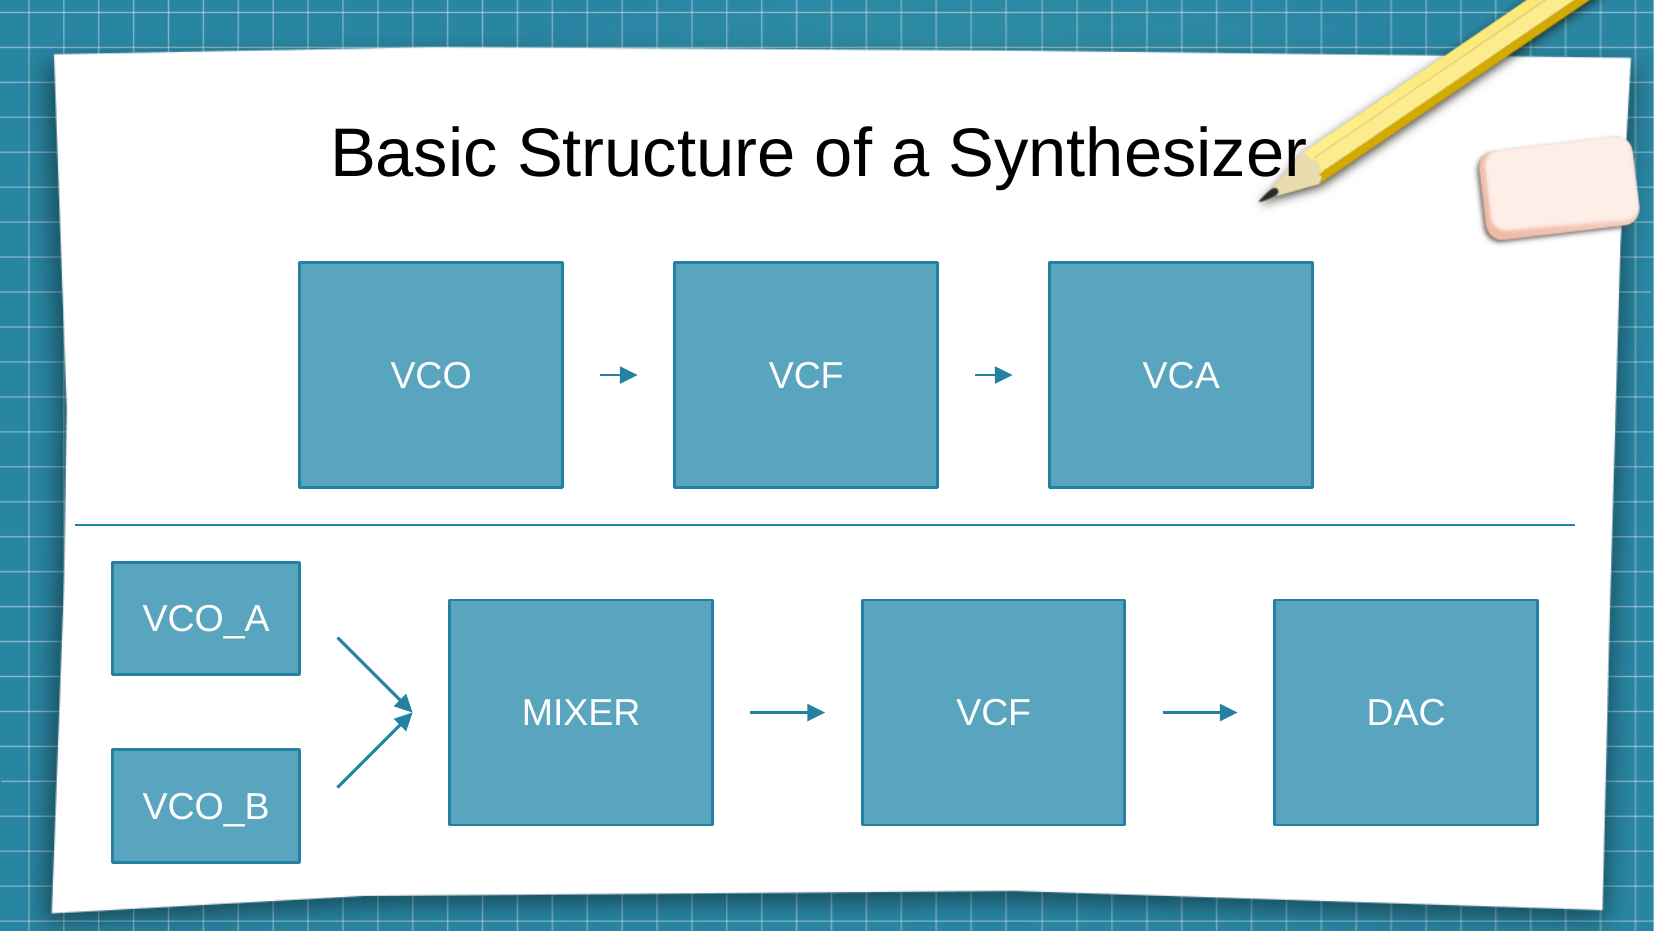

# Basic Structure of a Synthesizer
VCO
VCF
VCA
VCO_A
MIXER
VCF
DAC
`
VCO_B